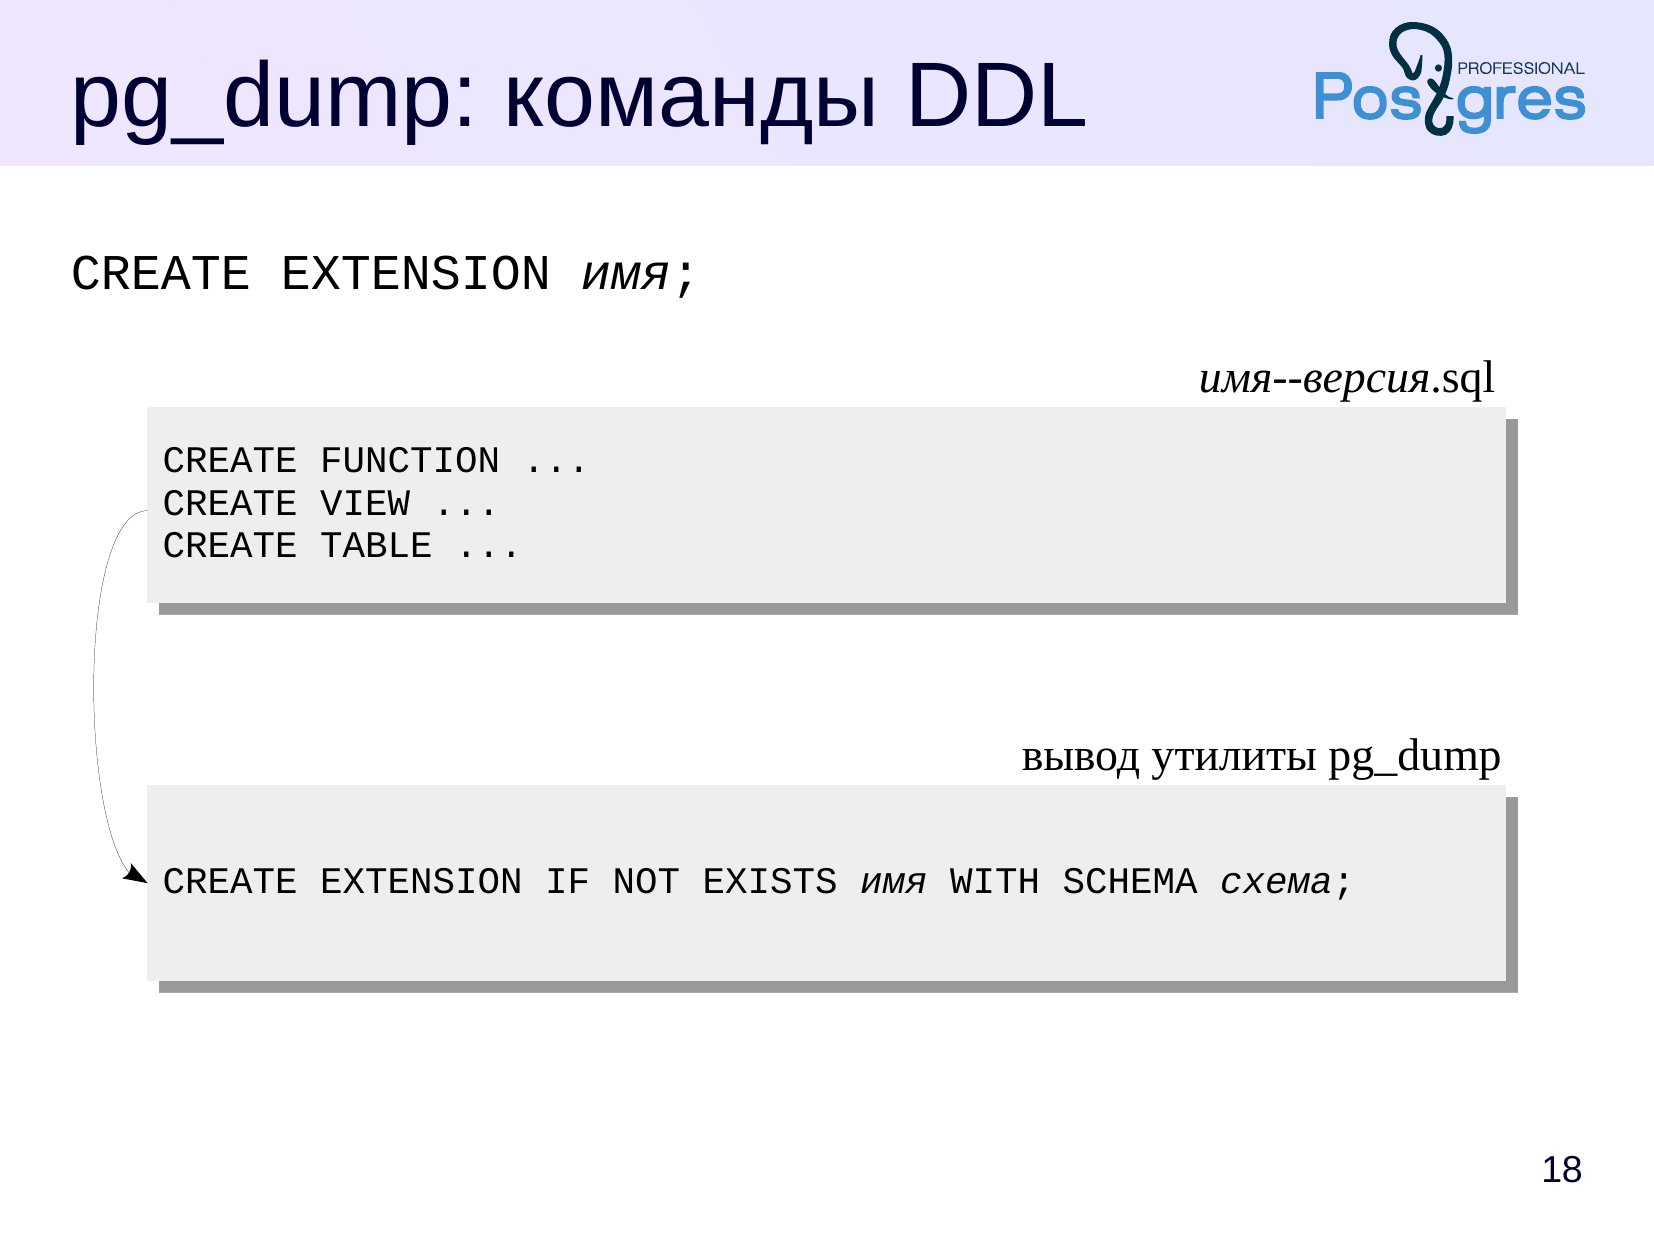

# pg_dump: команды DDL
CREATE EXTENSION имя;
имя--версия.sql
CREATE FUNCTION ...
CREATE VIEW ...
CREATE TABLE ...
вывод утилиты pg_dump
CREATE EXTENSION IF NOT EXISTS имя WITH SCHEMA схема;